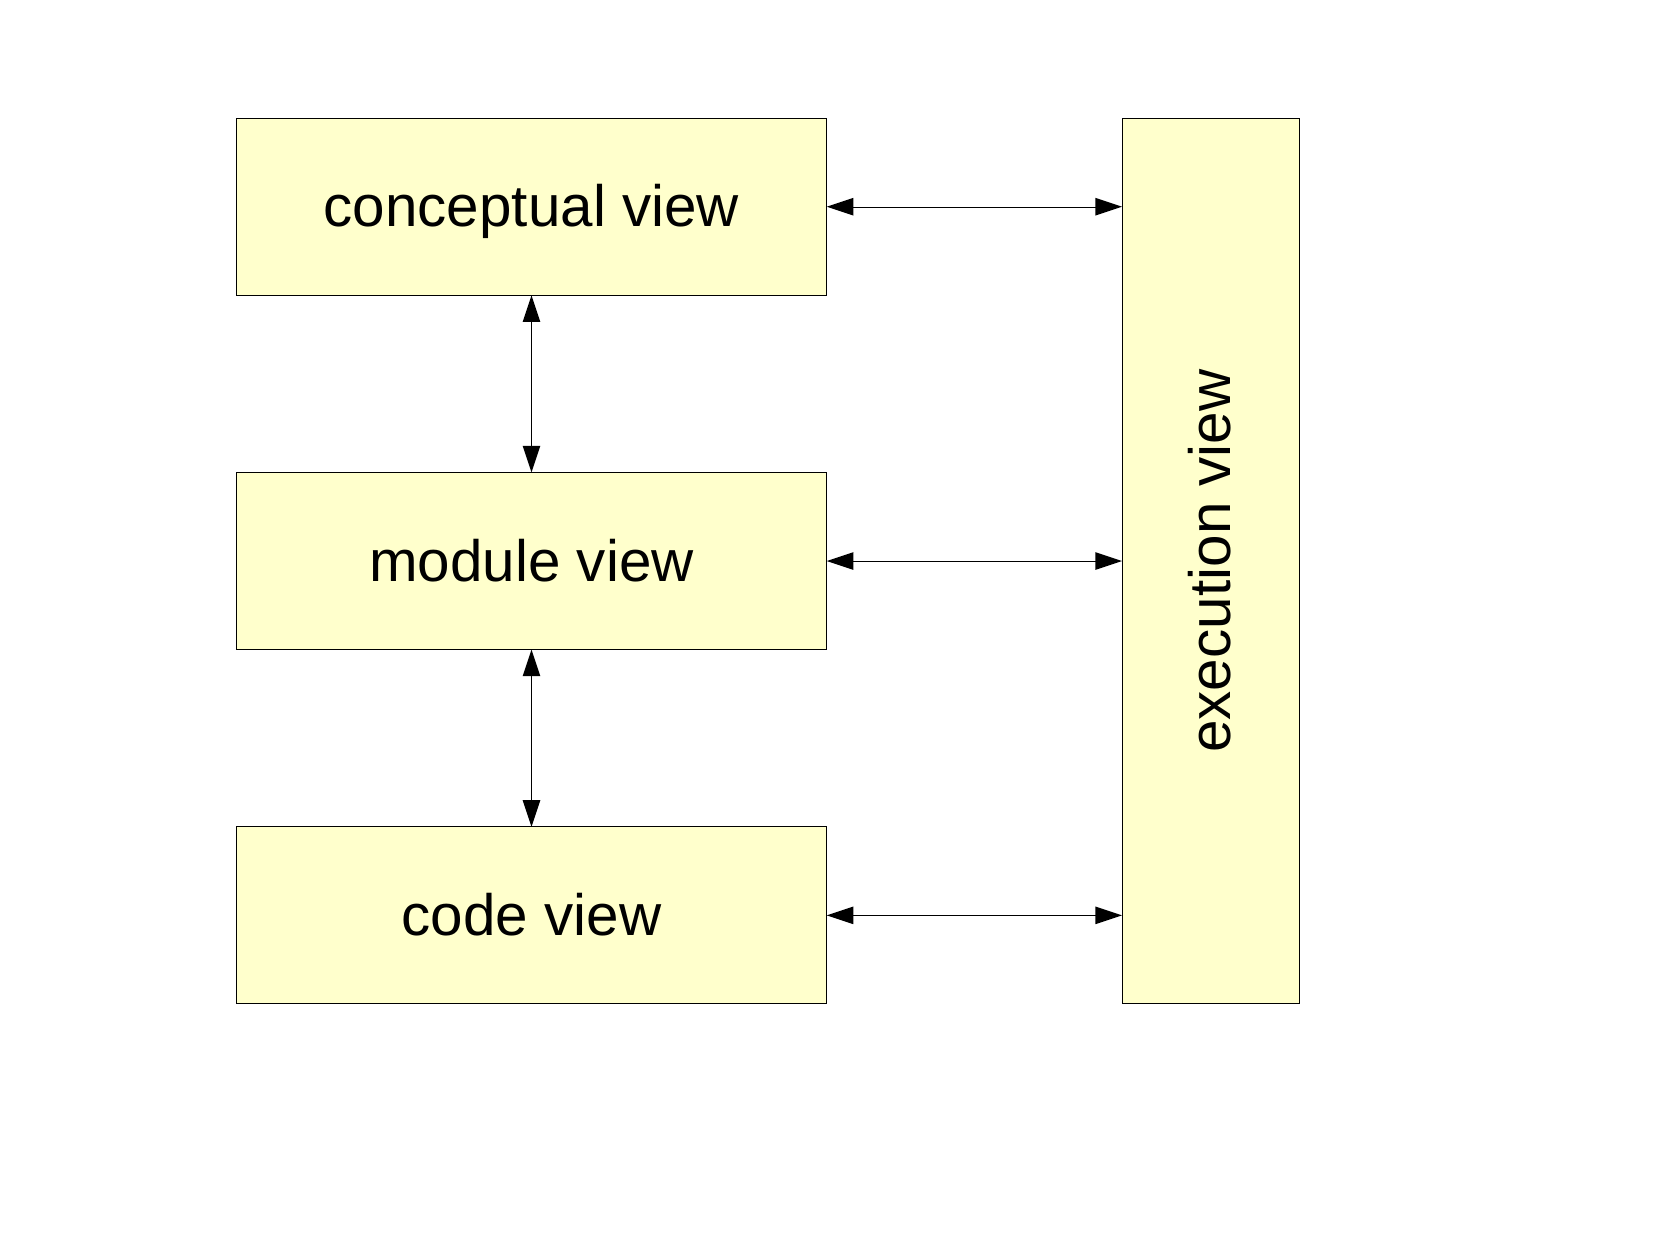

conceptual view
module view
code view
execution view